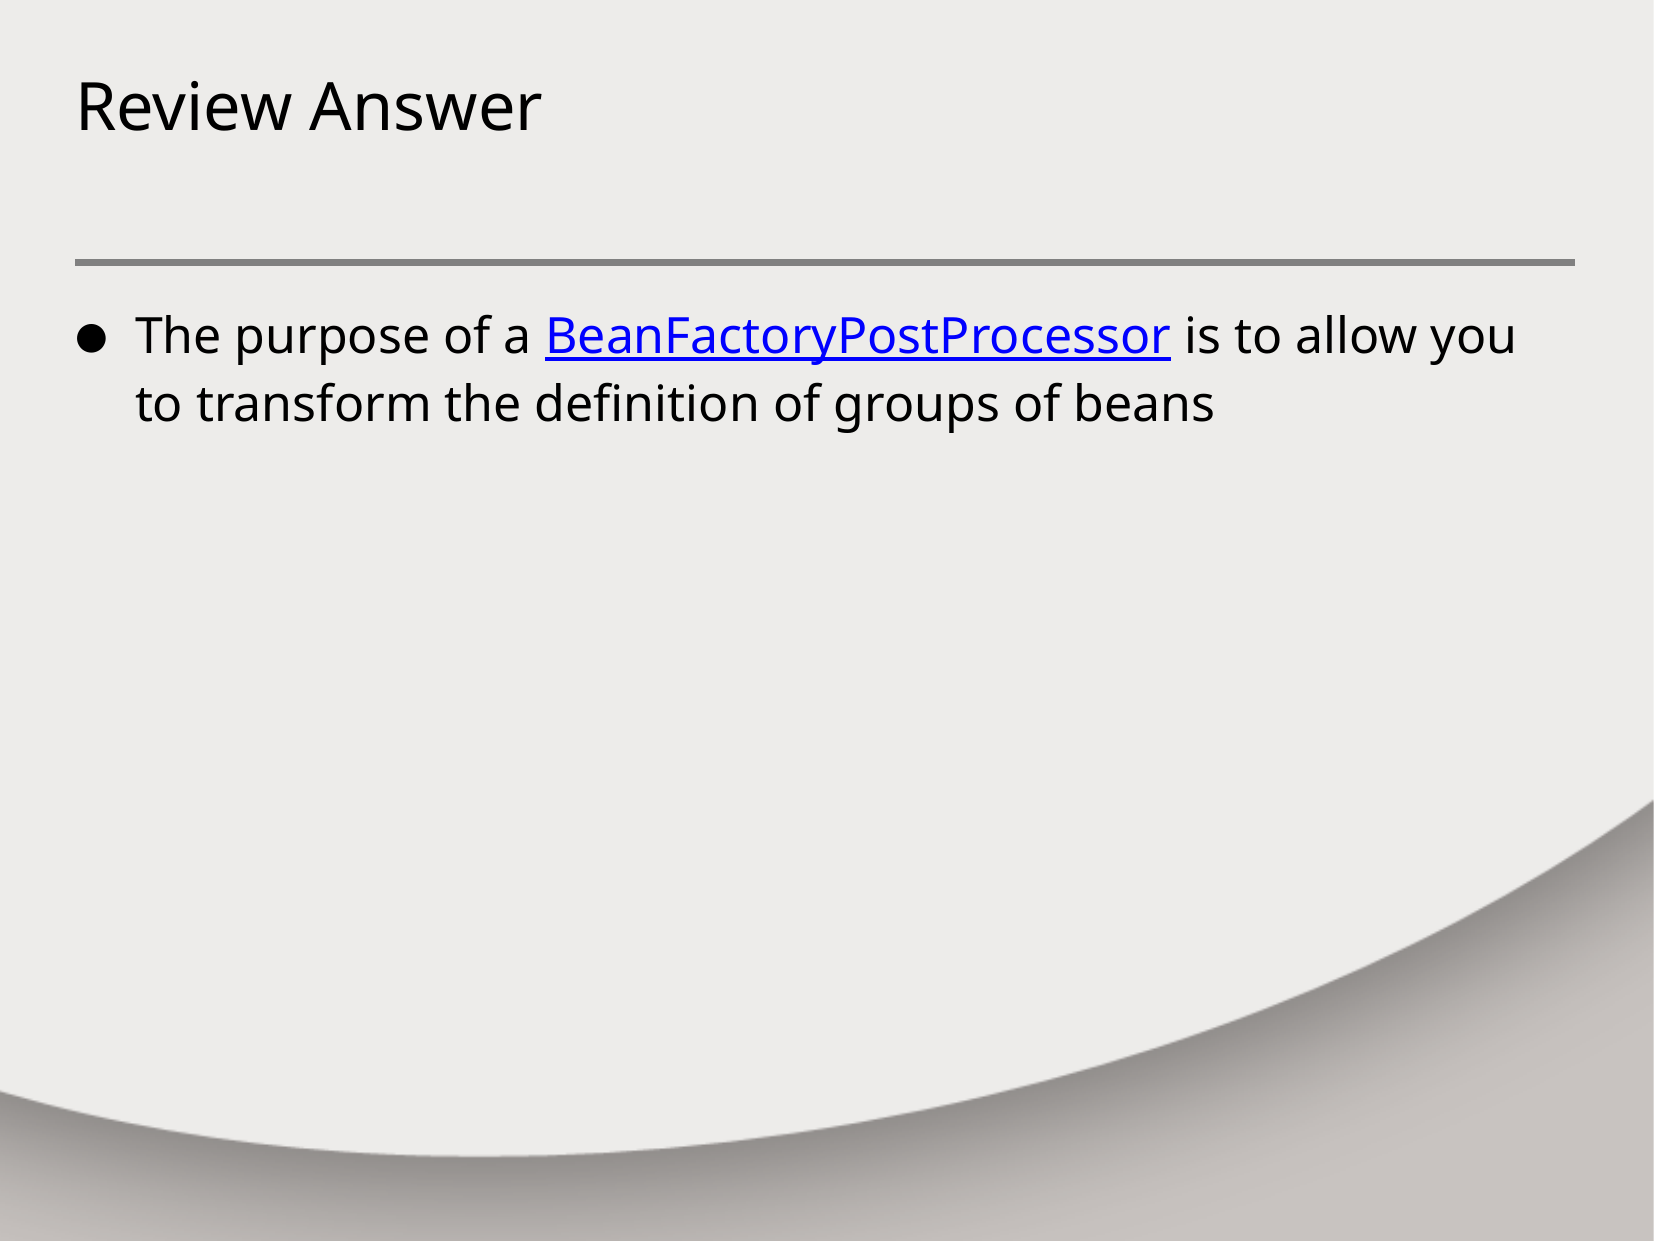

# Review Answer
The purpose of a BeanFactoryPostProcessor is to allow you to transform the definition of groups of beans